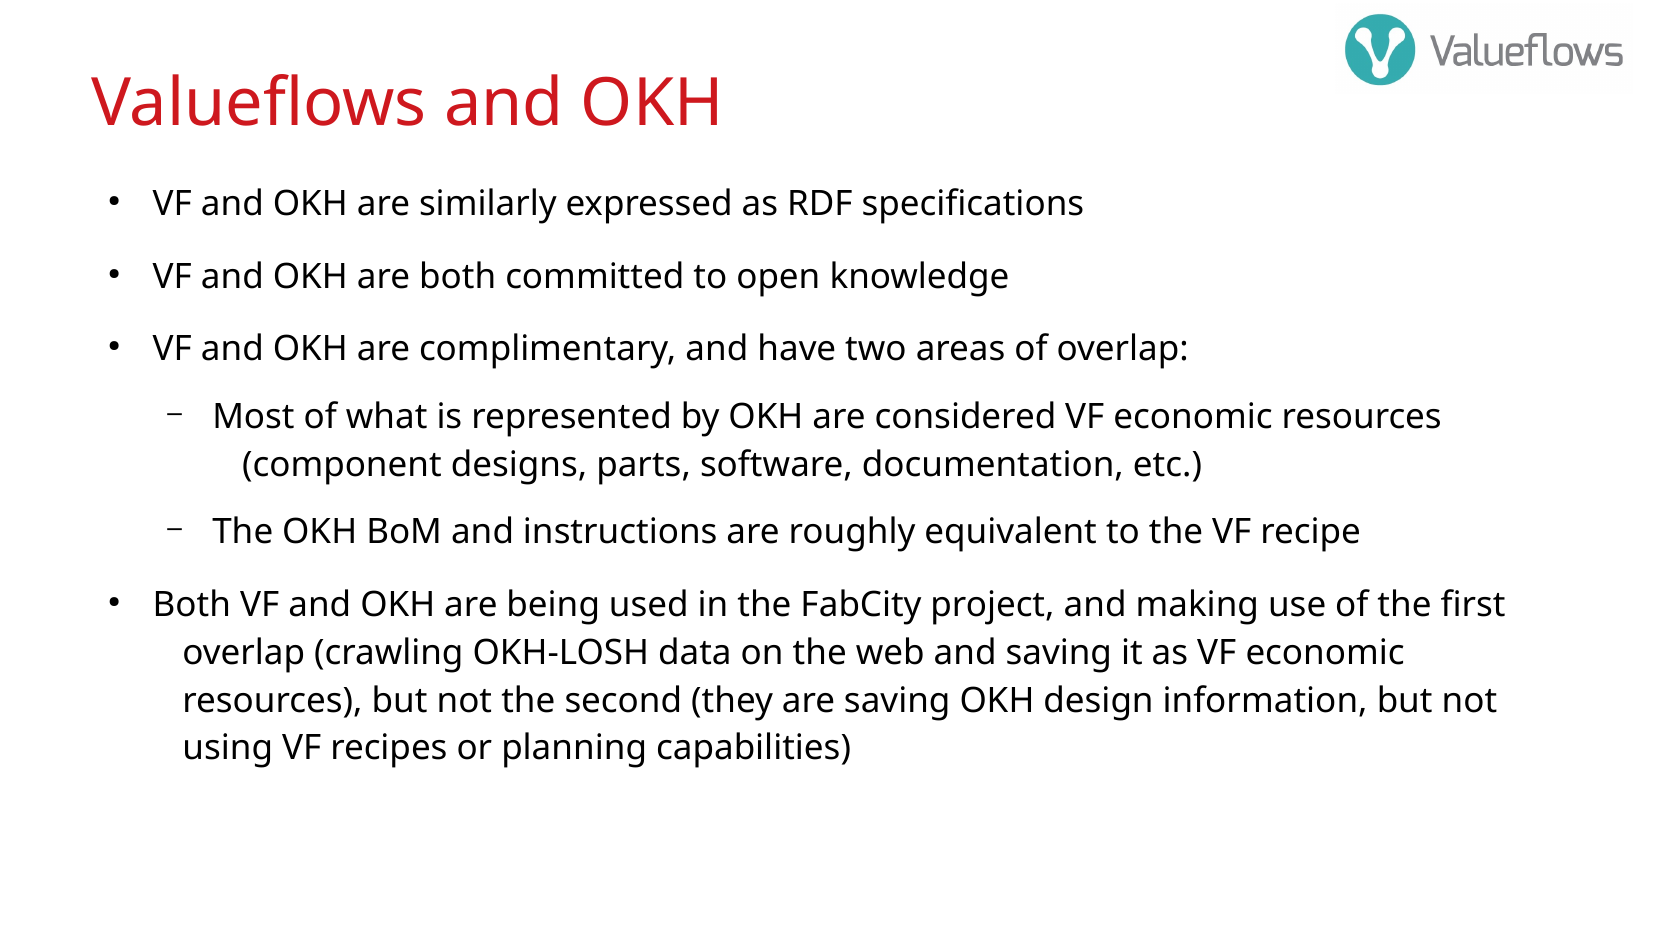

Valueflows and OKH
# VF and OKH are similarly expressed as RDF specifications
VF and OKH are both committed to open knowledge
VF and OKH are complimentary, and have two areas of overlap:
Most of what is represented by OKH are considered VF economic resources (component designs, parts, software, documentation, etc.)
The OKH BoM and instructions are roughly equivalent to the VF recipe
Both VF and OKH are being used in the FabCity project, and making use of the first overlap (crawling OKH-LOSH data on the web and saving it as VF economic resources), but not the second (they are saving OKH design information, but not using VF recipes or planning capabilities)